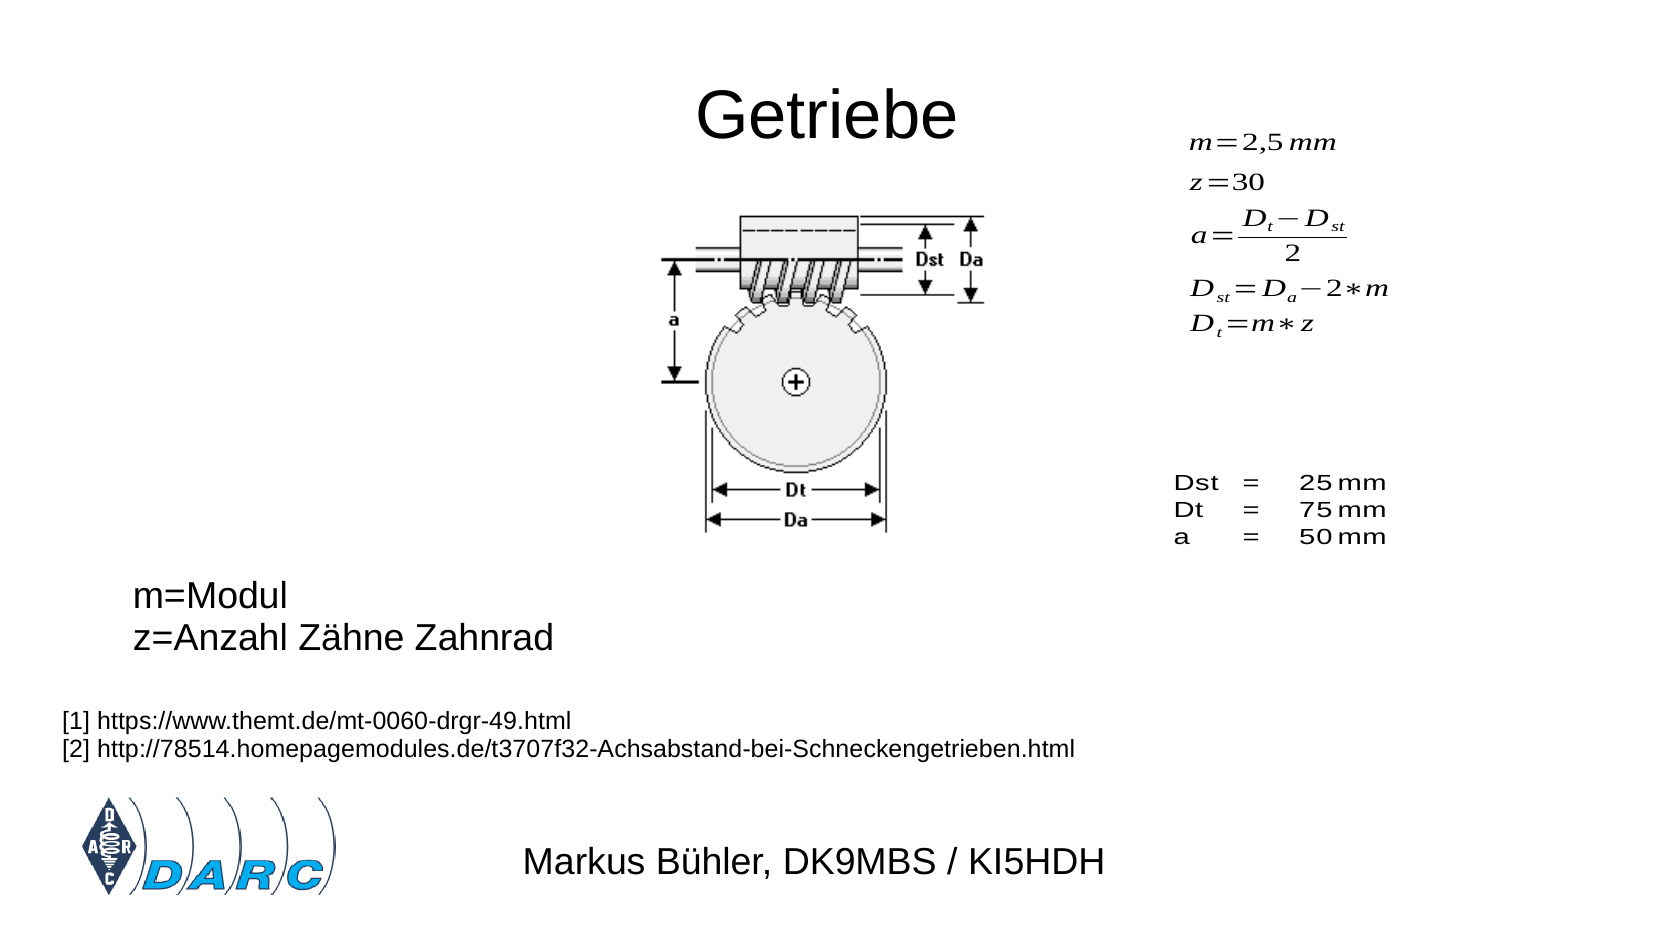

# Getriebe
m=Modul
z=Anzahl Zähne Zahnrad
[1] https://www.themt.de/mt-0060-drgr-49.html
[2] http://78514.homepagemodules.de/t3707f32-Achsabstand-bei-Schneckengetrieben.html
Markus Bühler, DK9MBS / KI5HDH